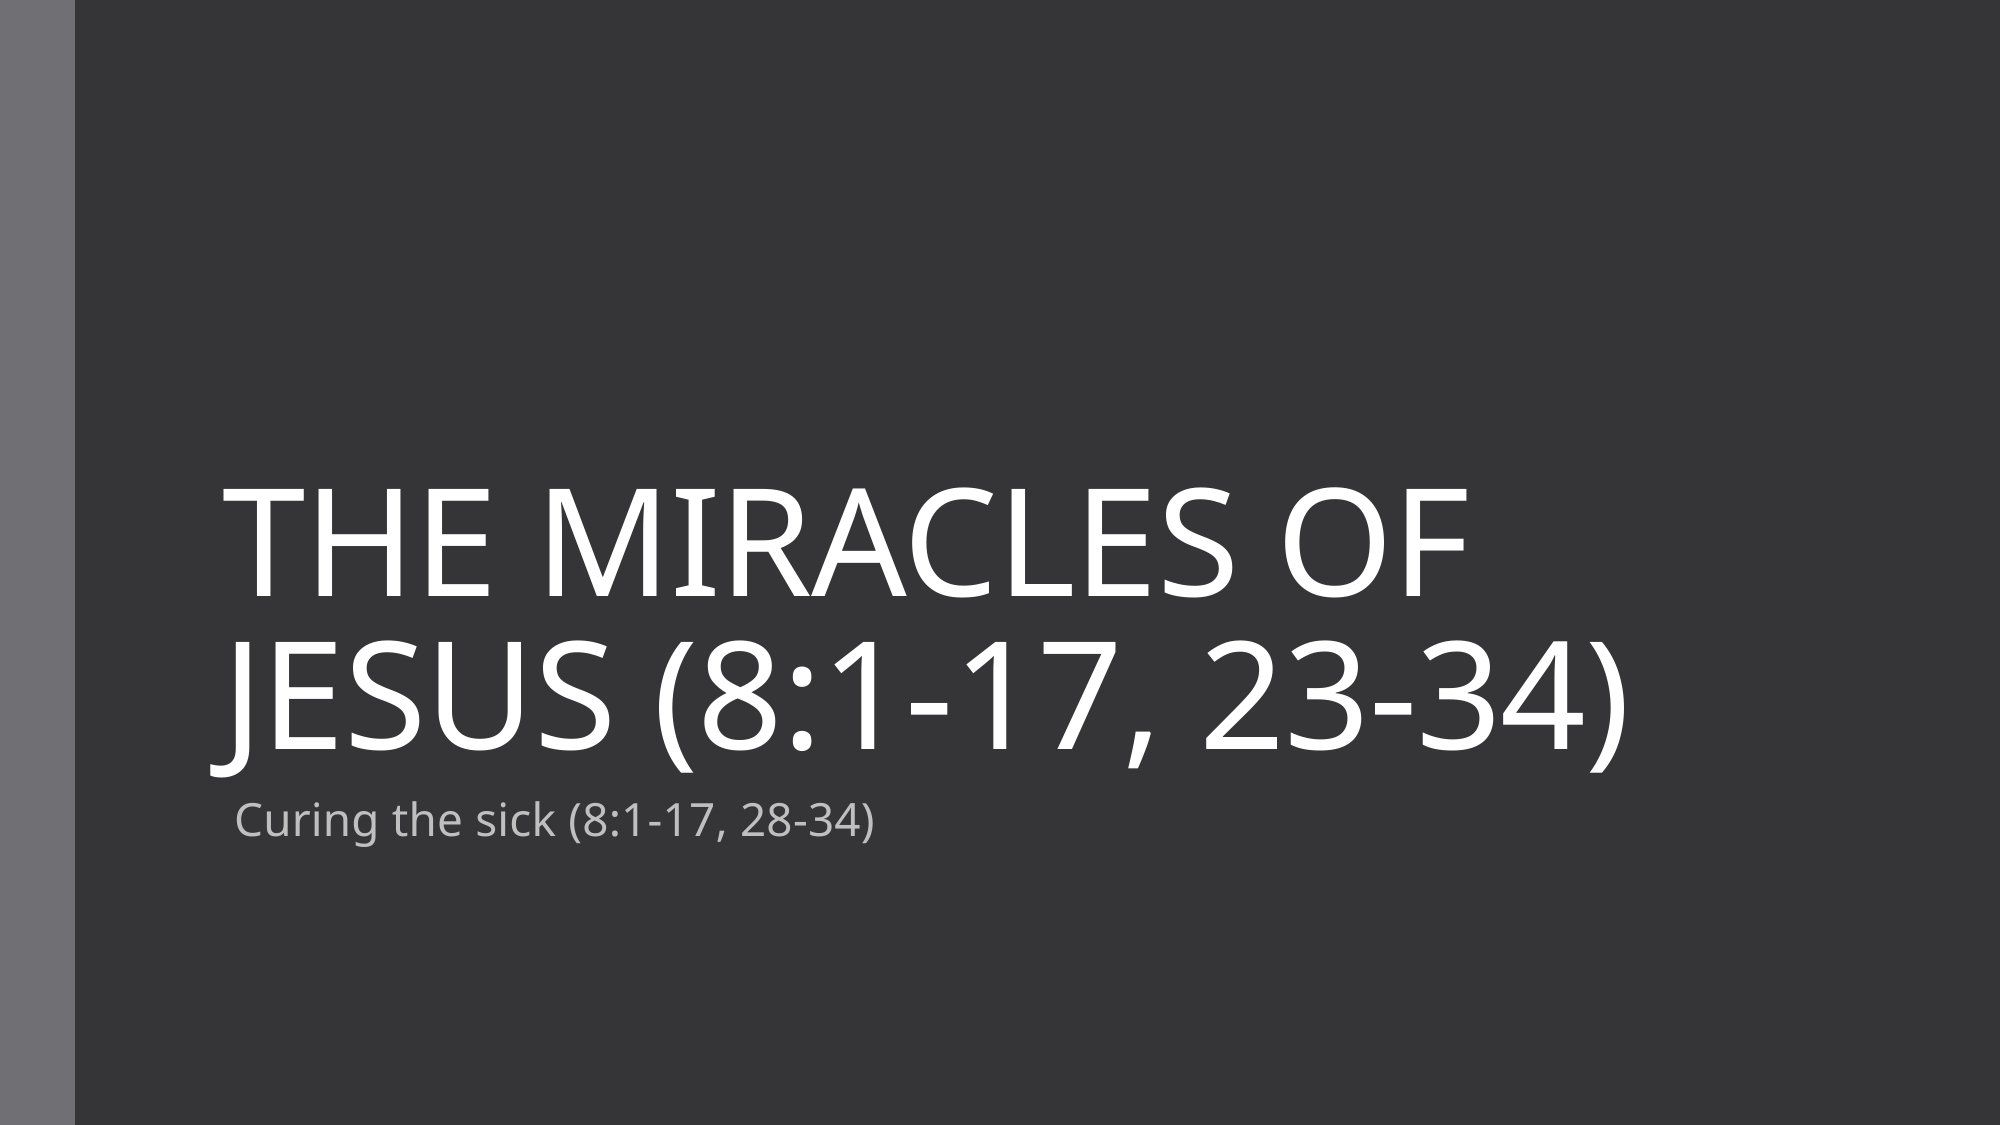

# THE MIRACLES OF JESUS (8:1-17, 23-34)
 Curing the sick (8:1-17, 28-34)